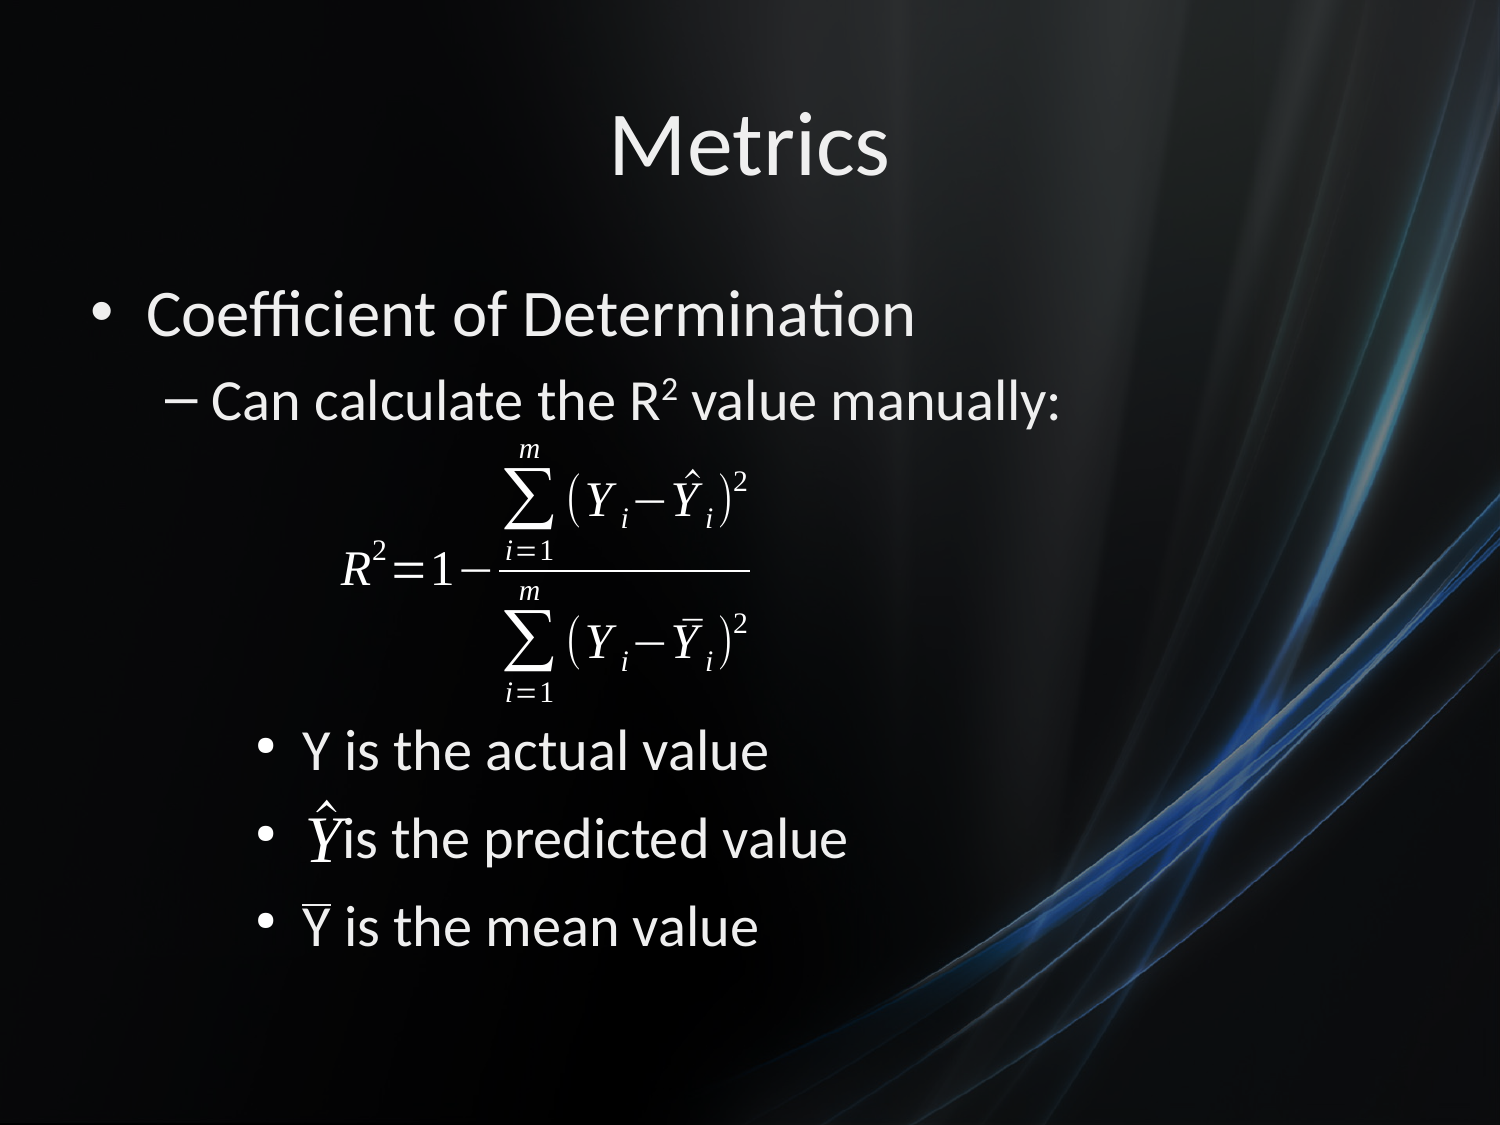

# Metrics
Coefficient of Determination
Can calculate the R2 value manually:
Y is the actual value
 is the predicted value
Y is the mean value